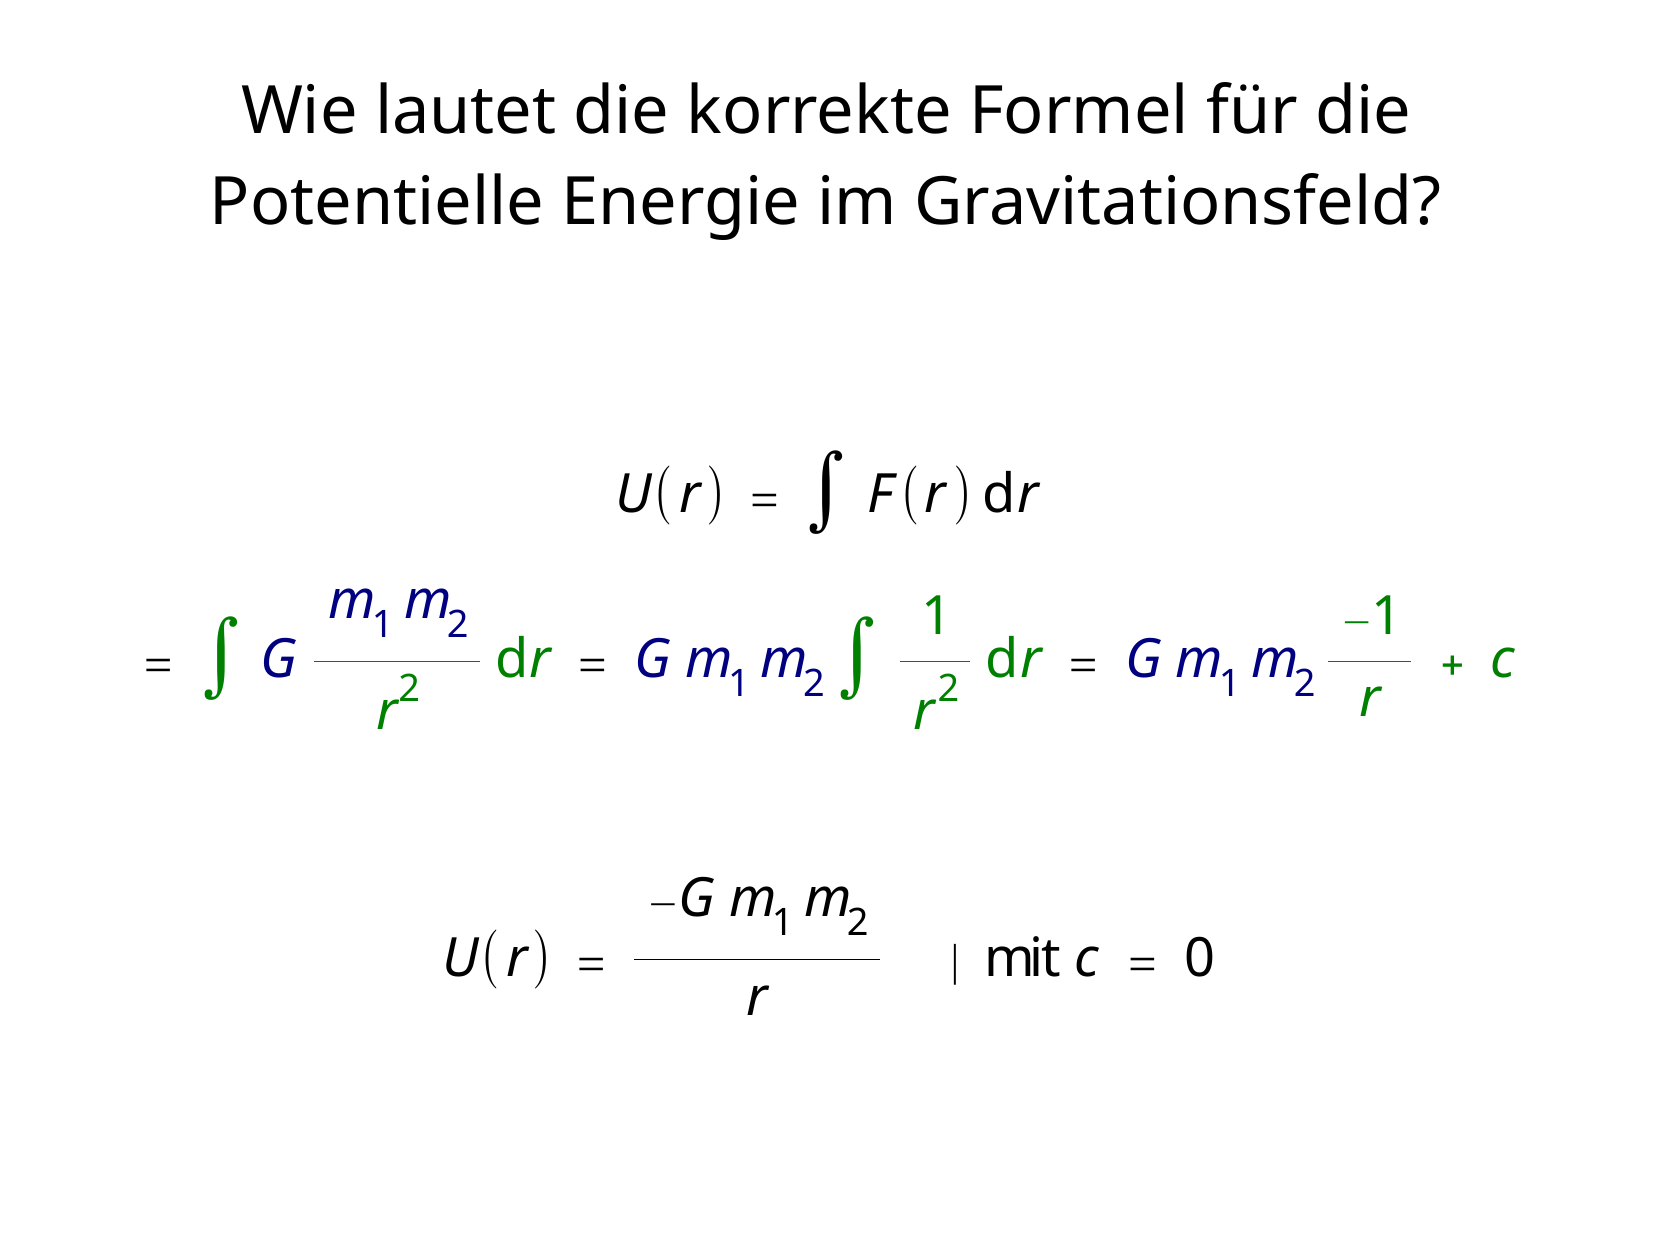

# Wie lautet die korrekte Formel für die Potentielle Energie im Gravitationsfeld?